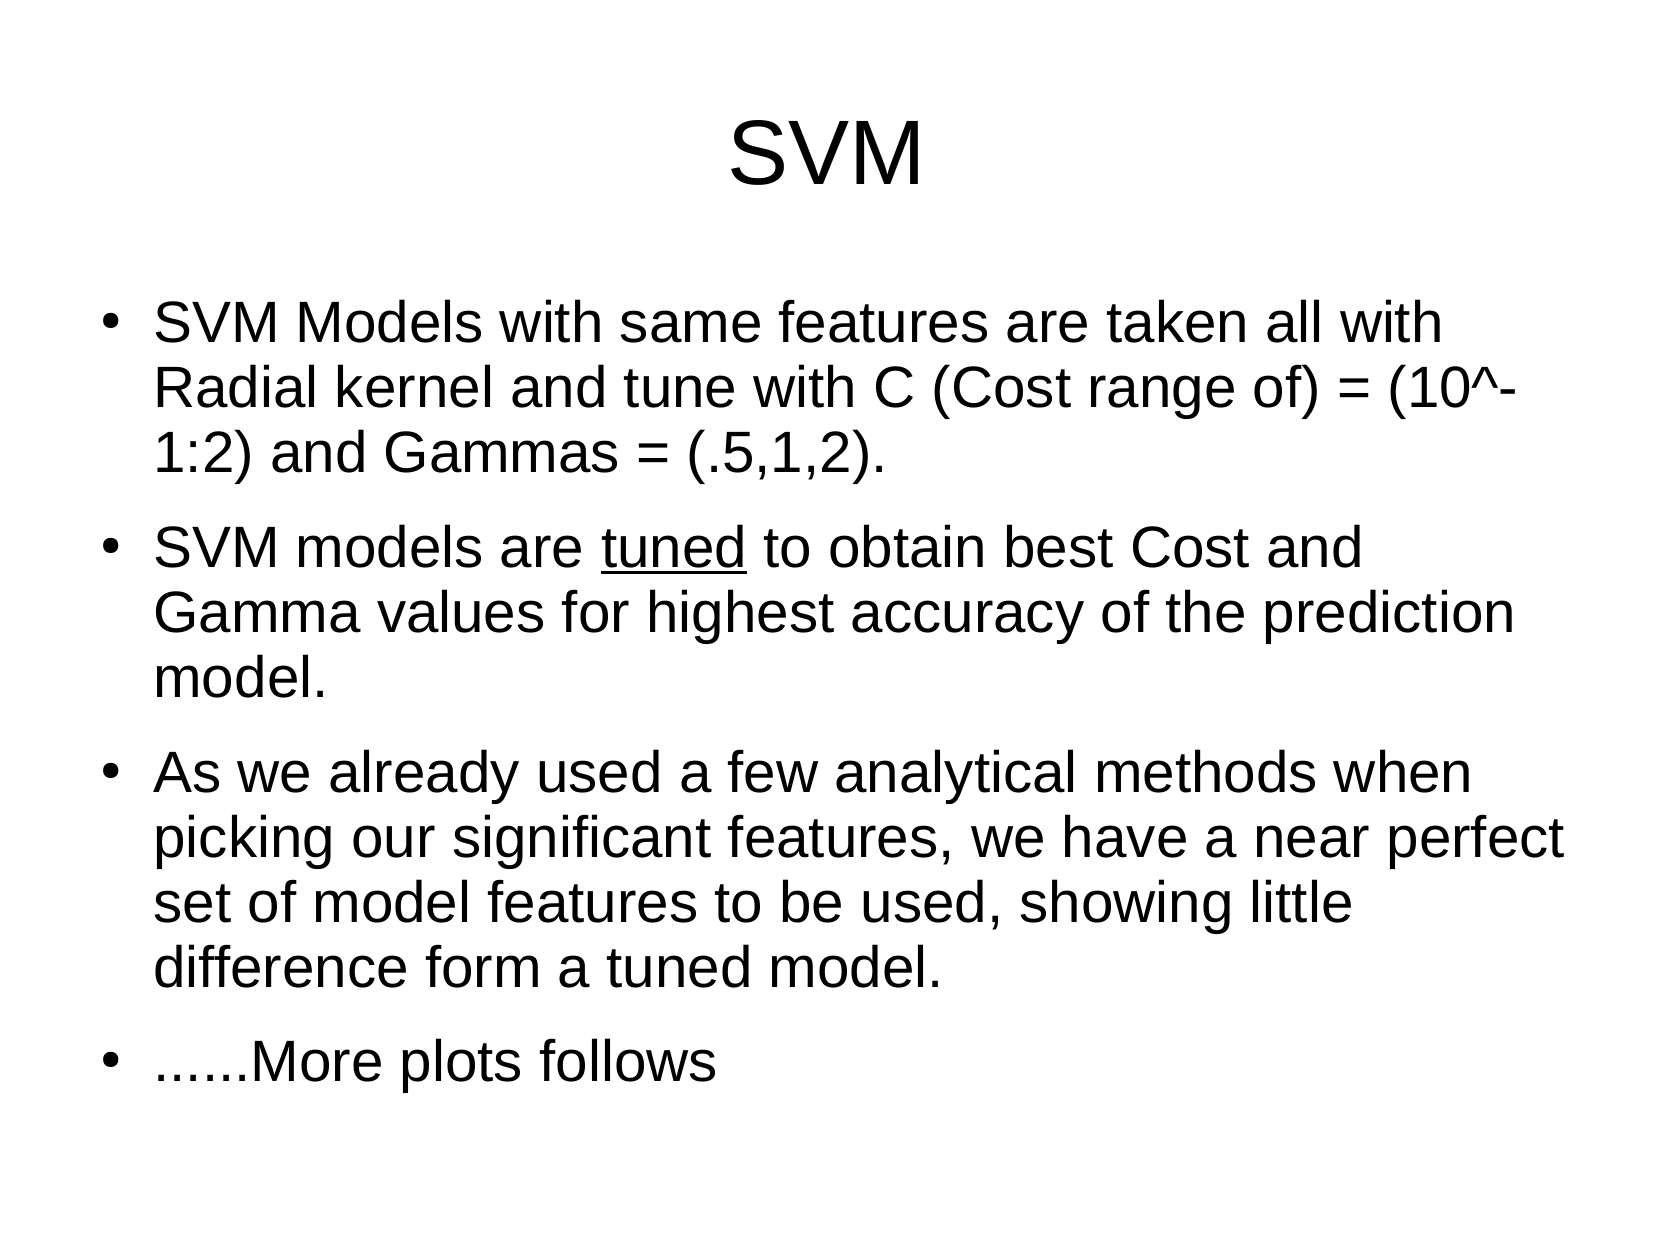

# SVM
SVM Models with same features are taken all with Radial kernel and tune with C (Cost range of) = (10^-1:2) and Gammas = (.5,1,2).
SVM models are tuned to obtain best Cost and Gamma values for highest accuracy of the prediction model.
As we already used a few analytical methods when picking our significant features, we have a near perfect set of model features to be used, showing little difference form a tuned model.
......More plots follows